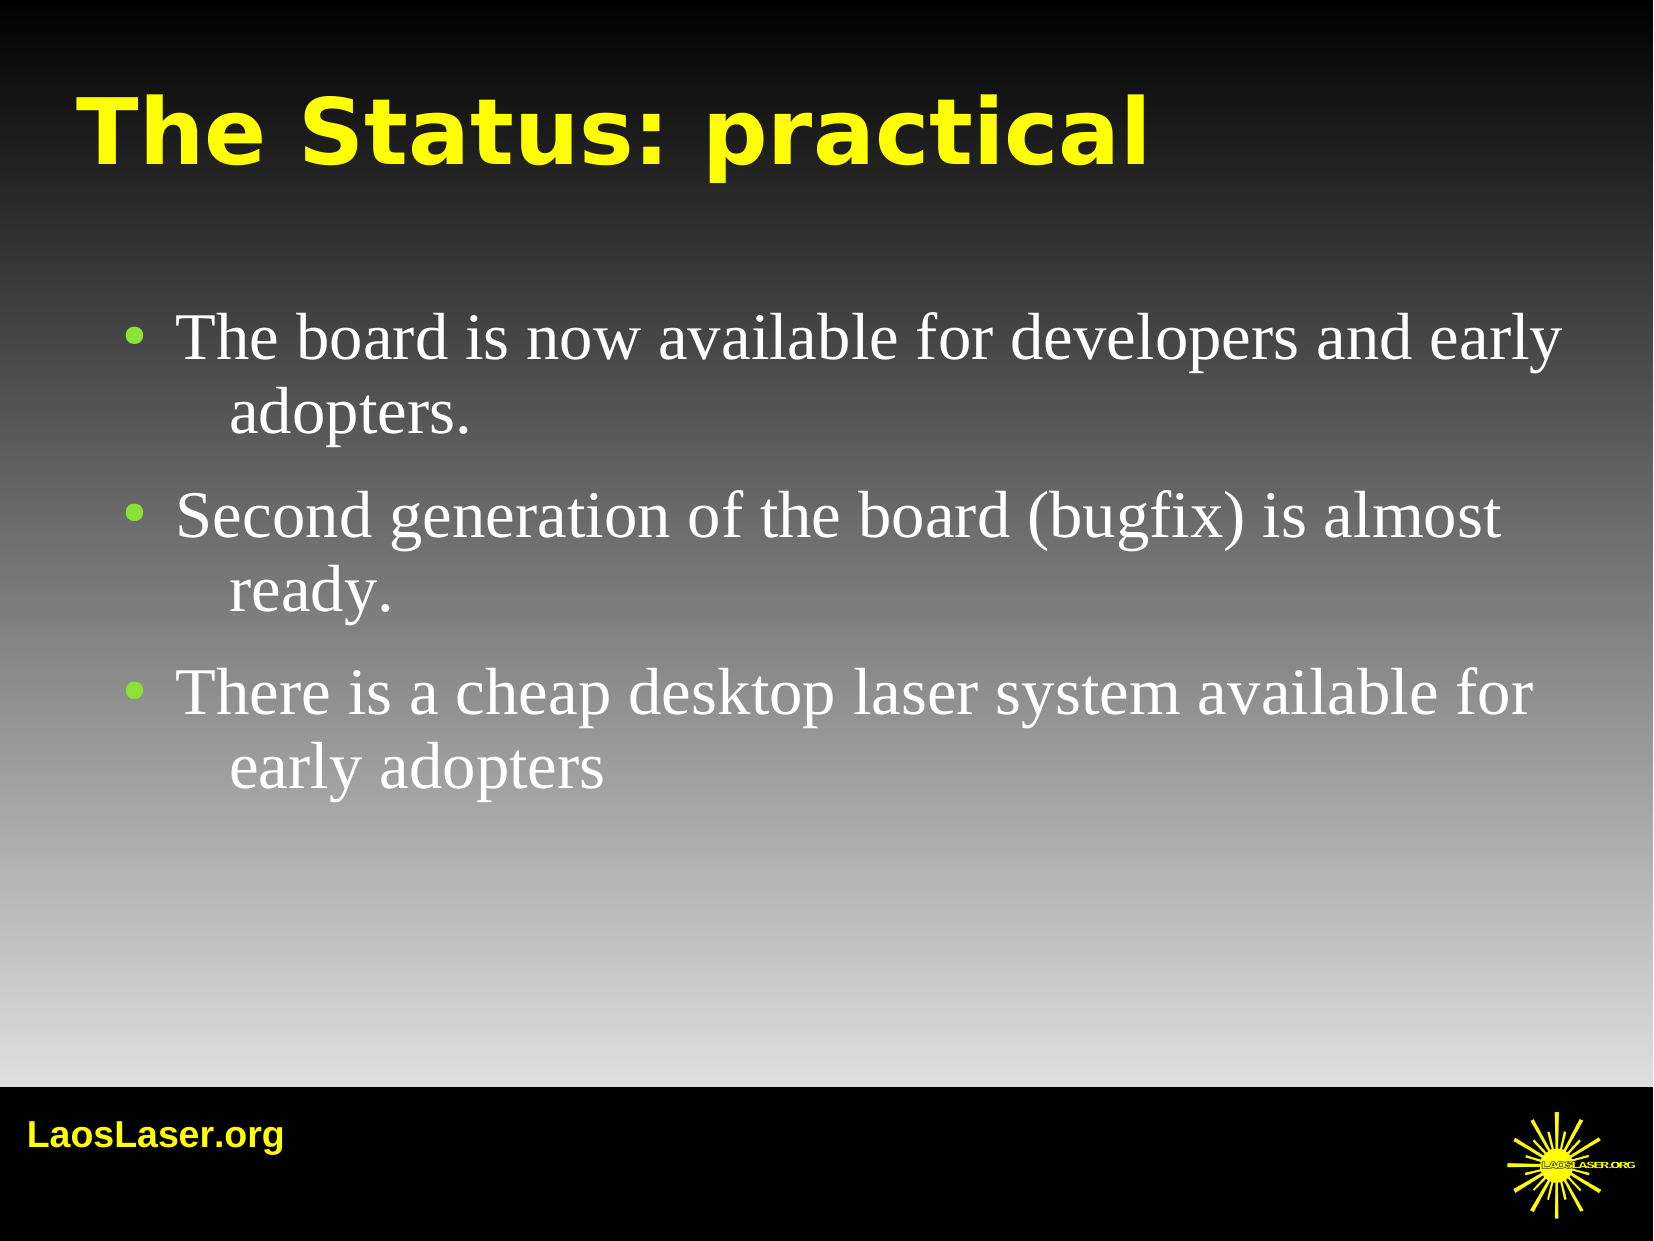

# The Status: practical
The board is now available for developers and early adopters.
Second generation of the board (bugfix) is almost ready.
There is a cheap desktop laser system available for early adopters